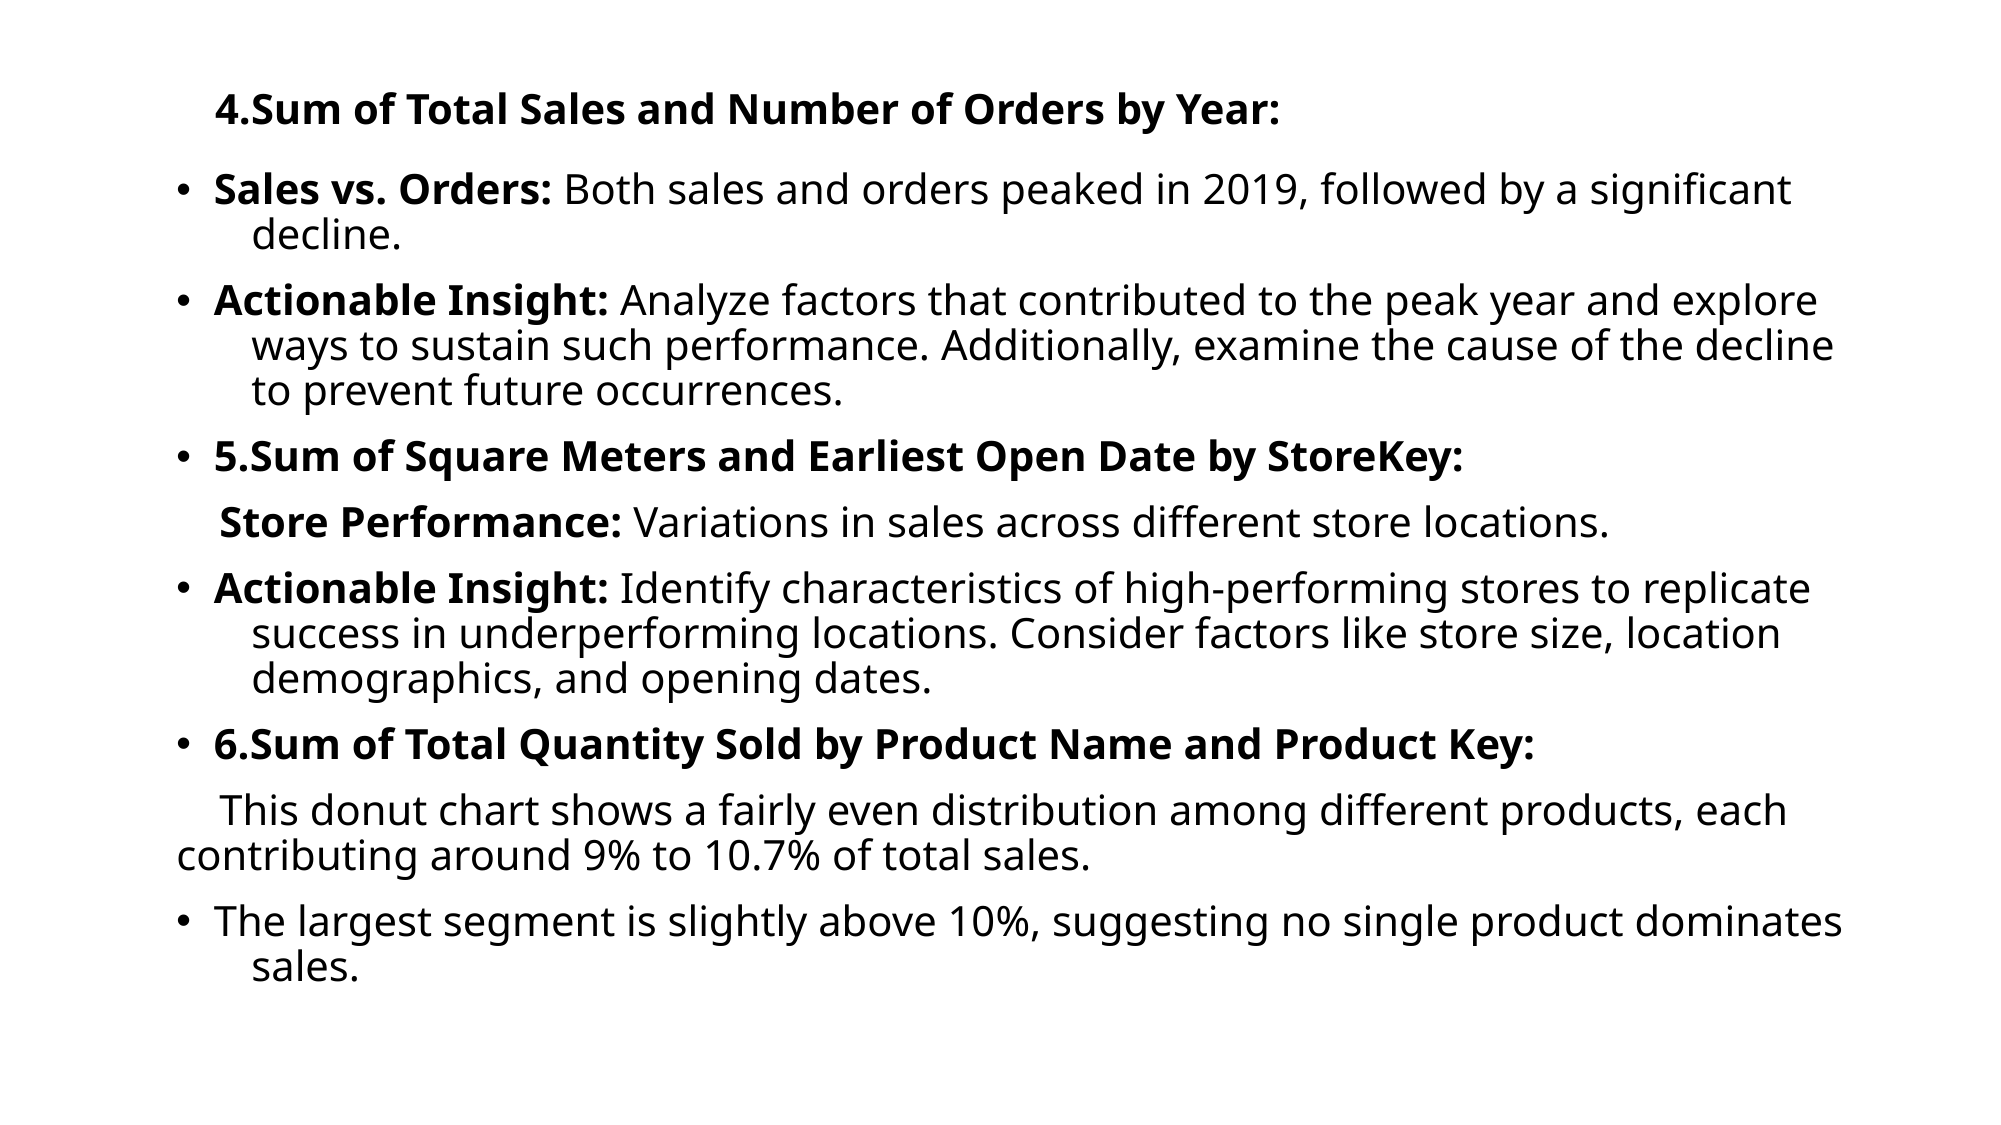

# 4.Sum of Total Sales and Number of Orders by Year:
Sales vs. Orders: Both sales and orders peaked in 2019, followed by a significant decline.
Actionable Insight: Analyze factors that contributed to the peak year and explore ways to sustain such performance. Additionally, examine the cause of the decline to prevent future occurrences.
5.Sum of Square Meters and Earliest Open Date by StoreKey:
 Store Performance: Variations in sales across different store locations.
Actionable Insight: Identify characteristics of high-performing stores to replicate success in underperforming locations. Consider factors like store size, location demographics, and opening dates.
6.Sum of Total Quantity Sold by Product Name and Product Key:
 This donut chart shows a fairly even distribution among different products, each contributing around 9% to 10.7% of total sales.
The largest segment is slightly above 10%, suggesting no single product dominates sales.